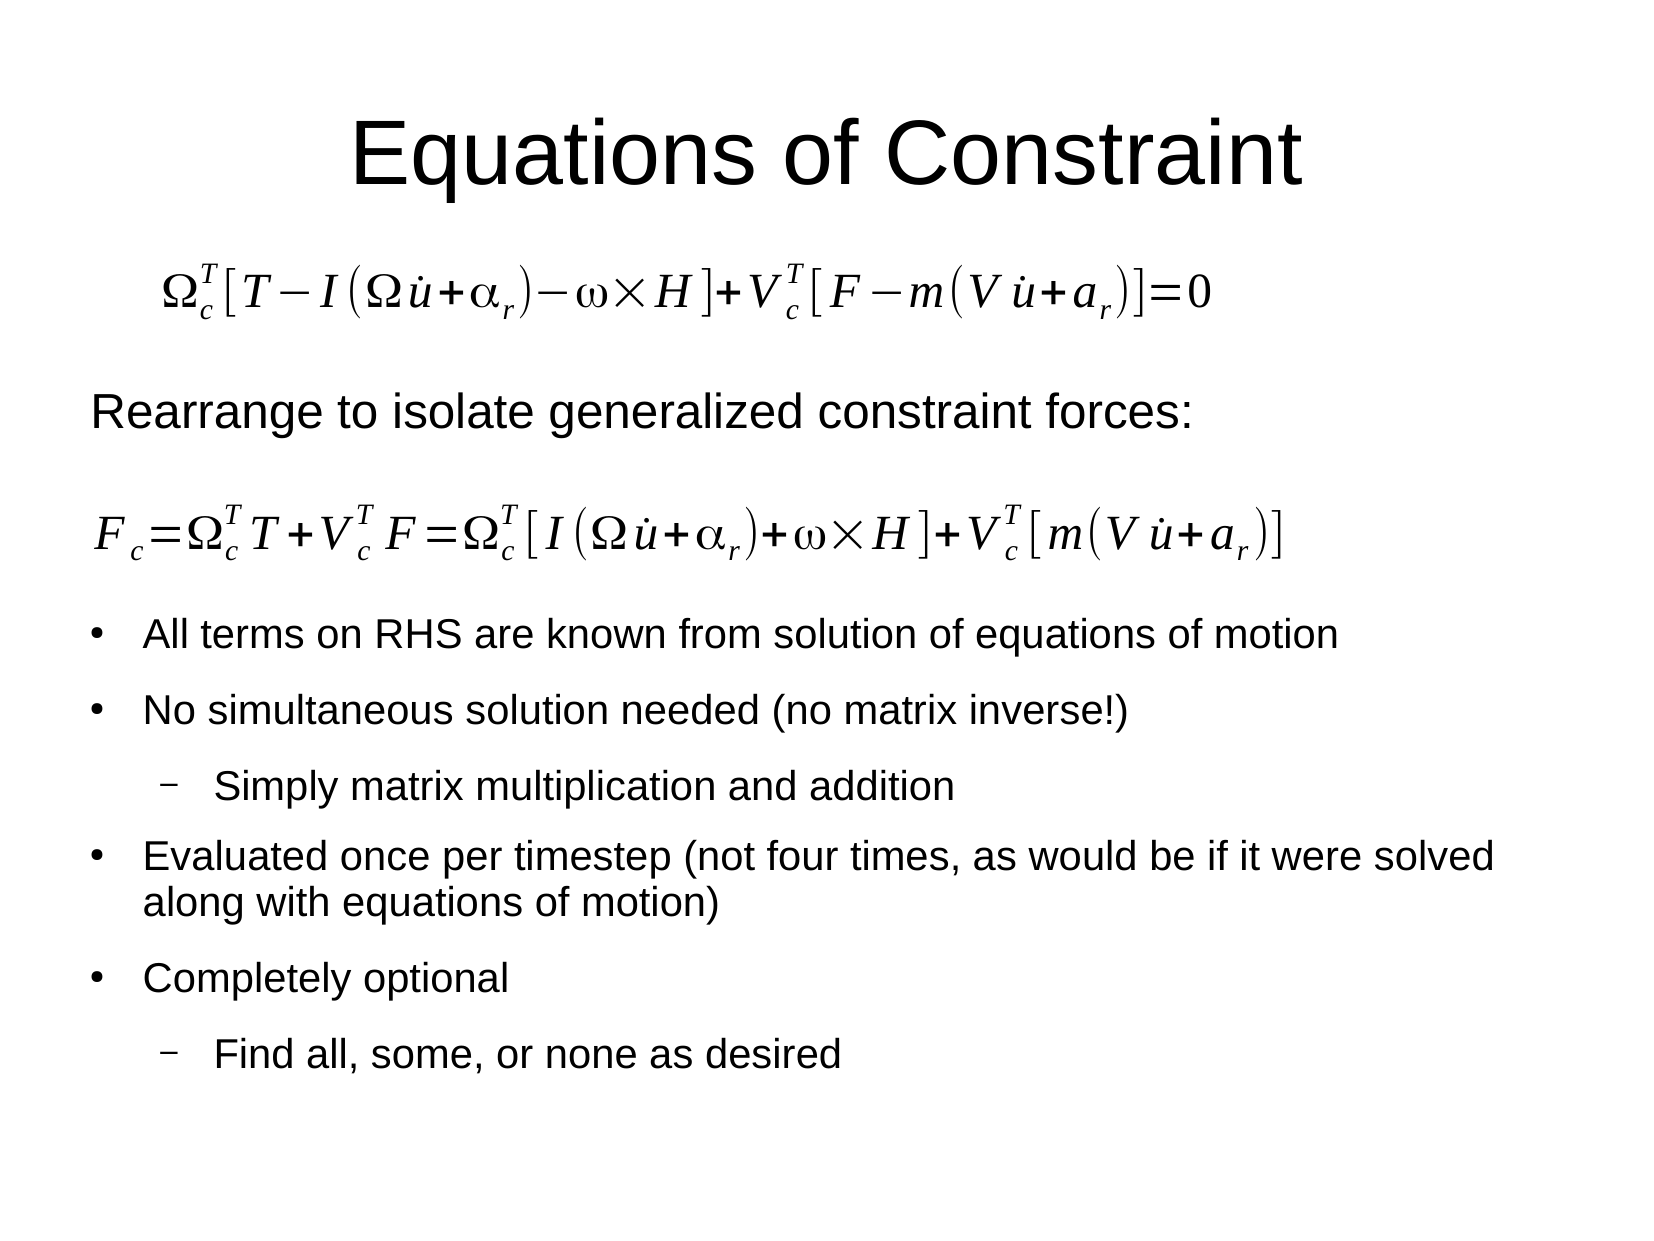

# Equations of Constraint
All terms on RHS are known from solution of equations of motion
No simultaneous solution needed (no matrix inverse!)
Simply matrix multiplication and addition
Evaluated once per timestep (not four times, as would be if it were solved along with equations of motion)
Completely optional
Find all, some, or none as desired